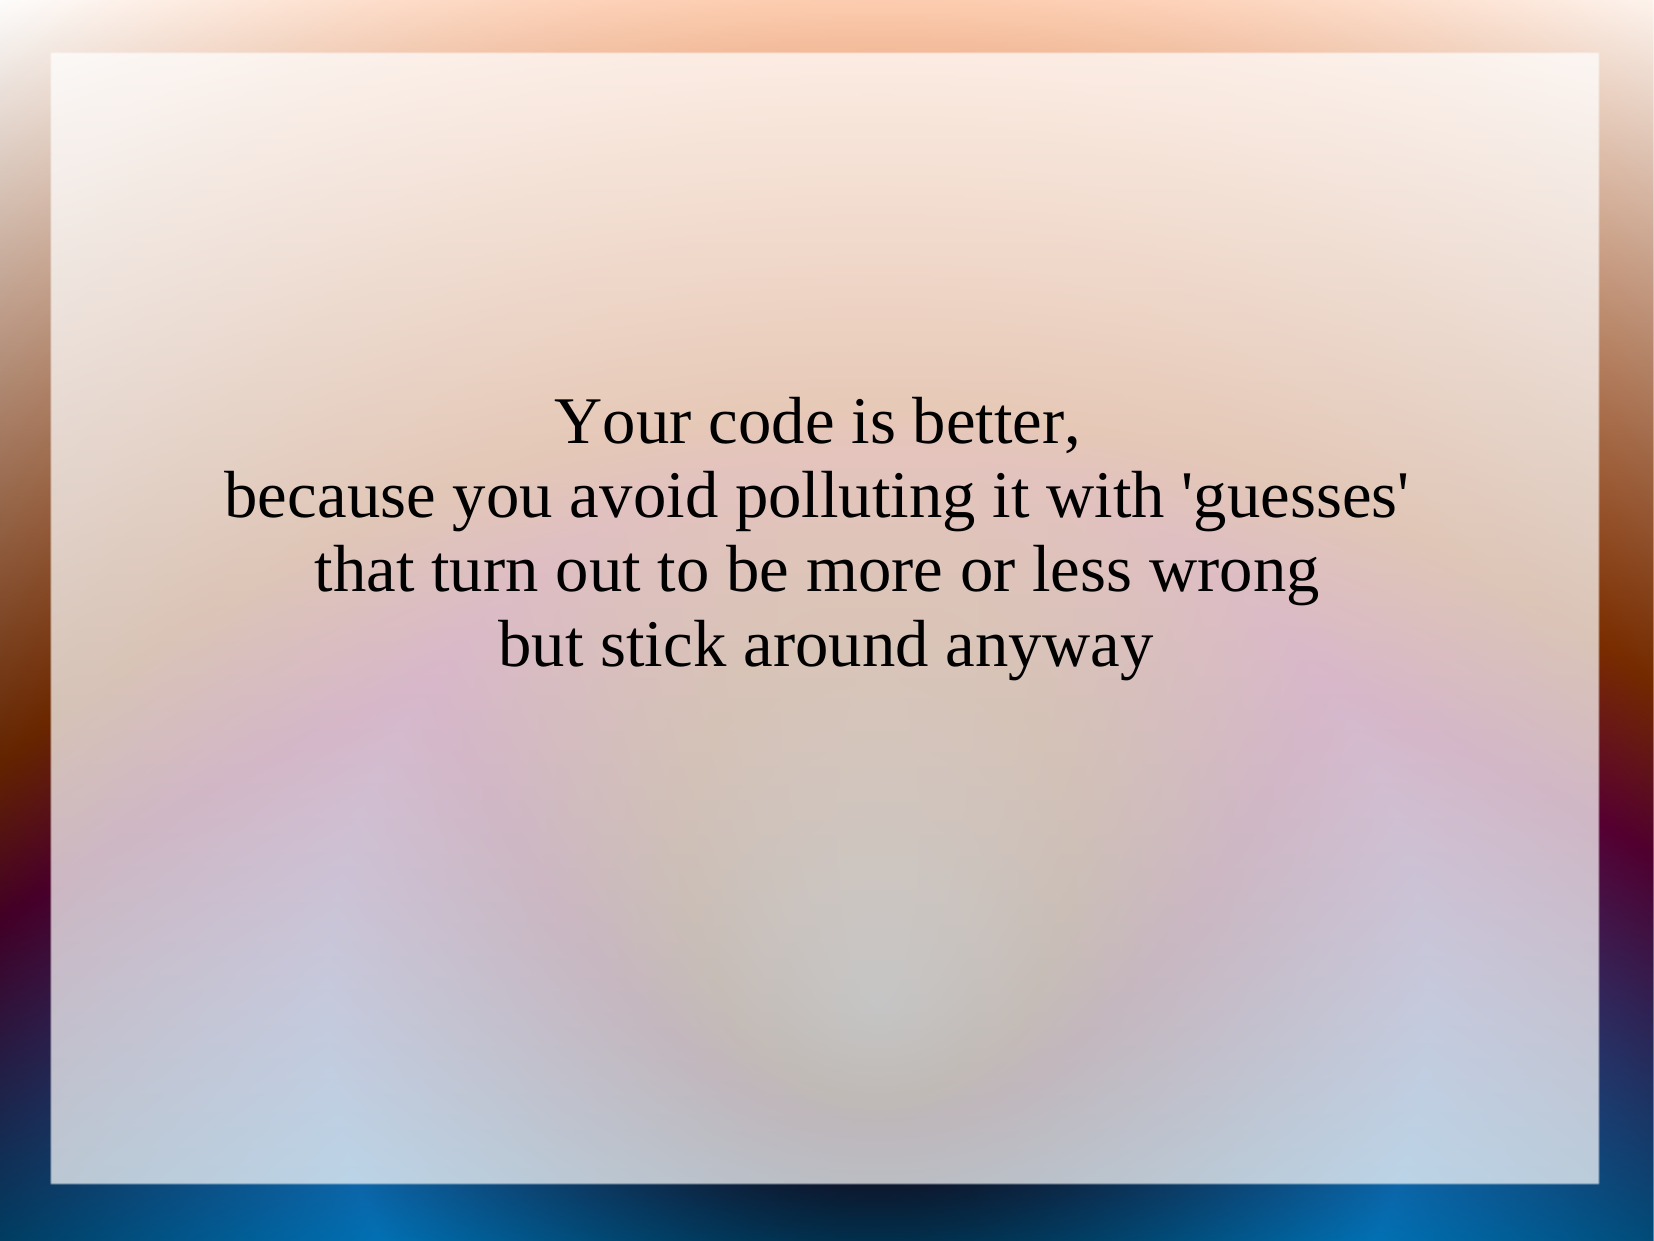

# Your code is better,
because you avoid polluting it with 'guesses'
that turn out to be more or less wrong
but stick around anyway